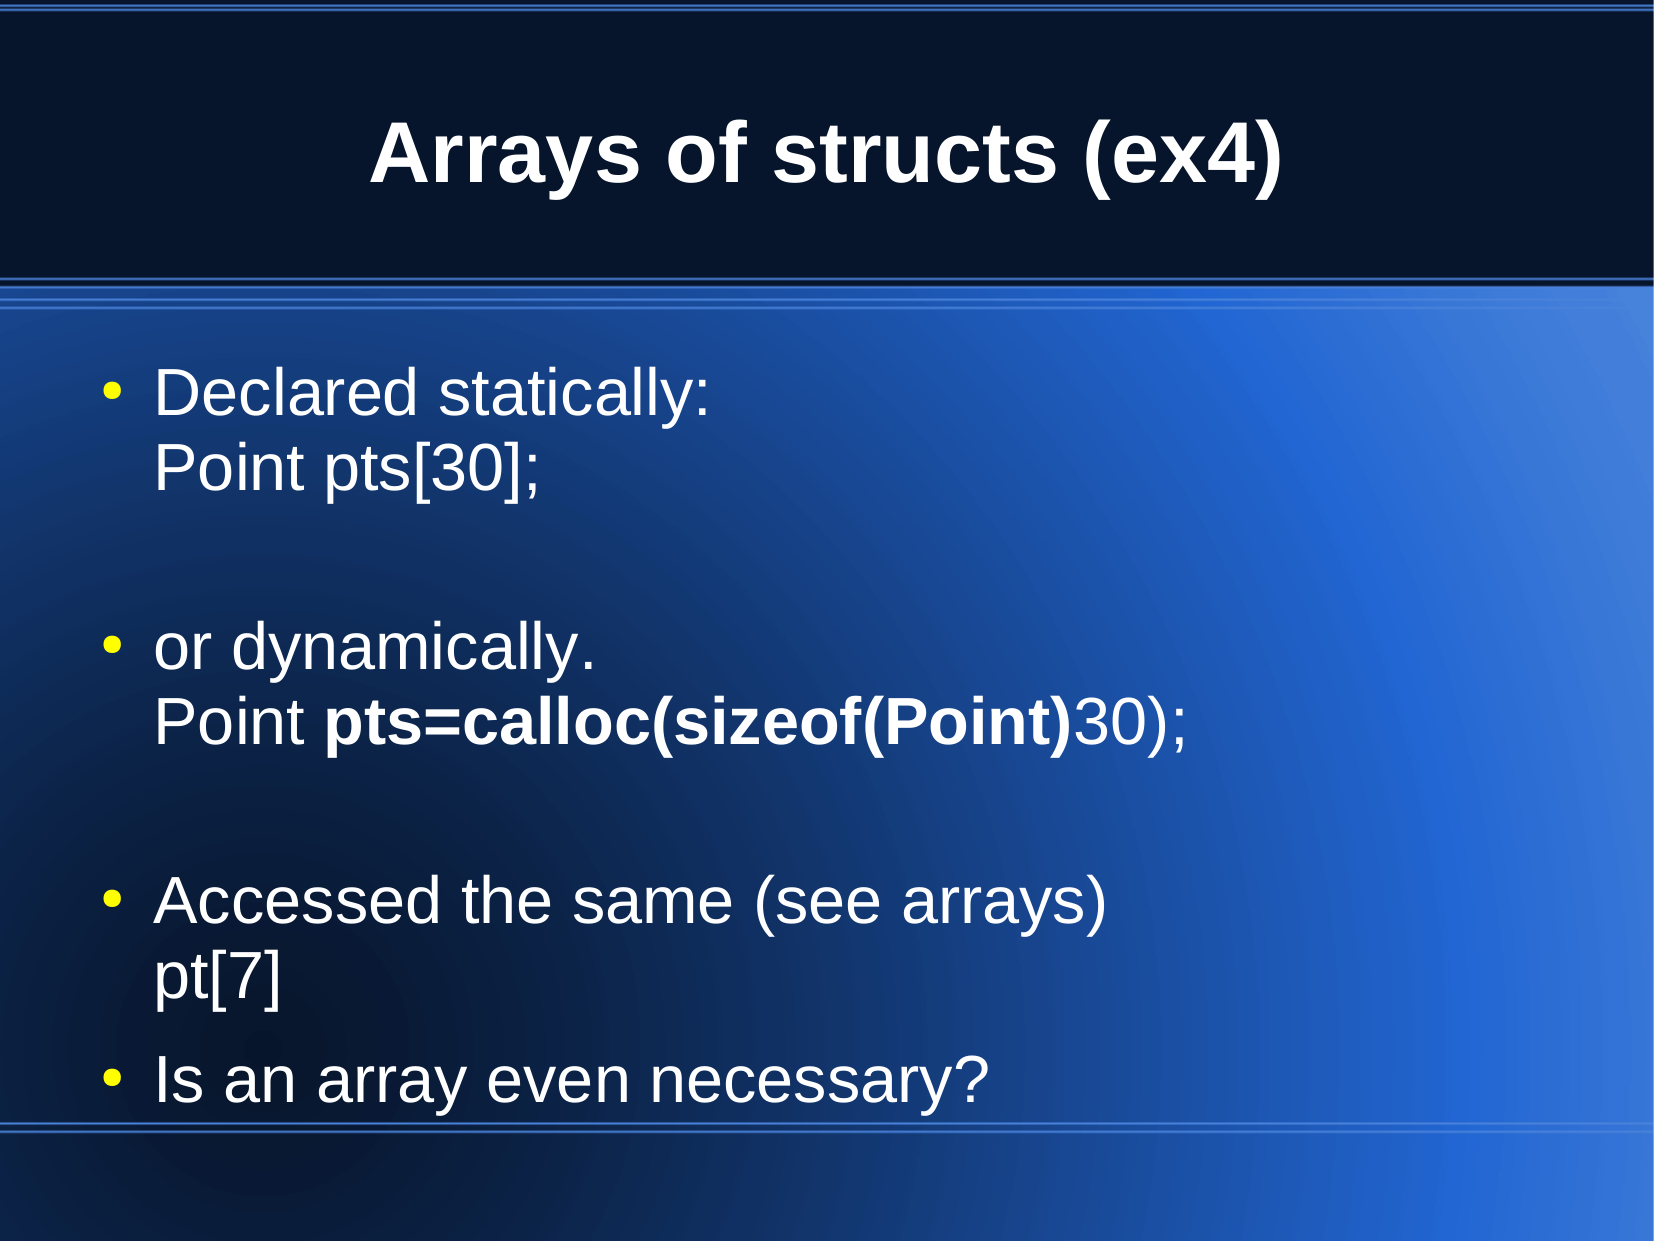

# Arrays of structs (ex4)
Declared statically:
Point pts[30];
or dynamically.
Point pts=calloc(sizeof(Point)30);
Accessed the same (see arrays)
pt[7]
Is an array even necessary?